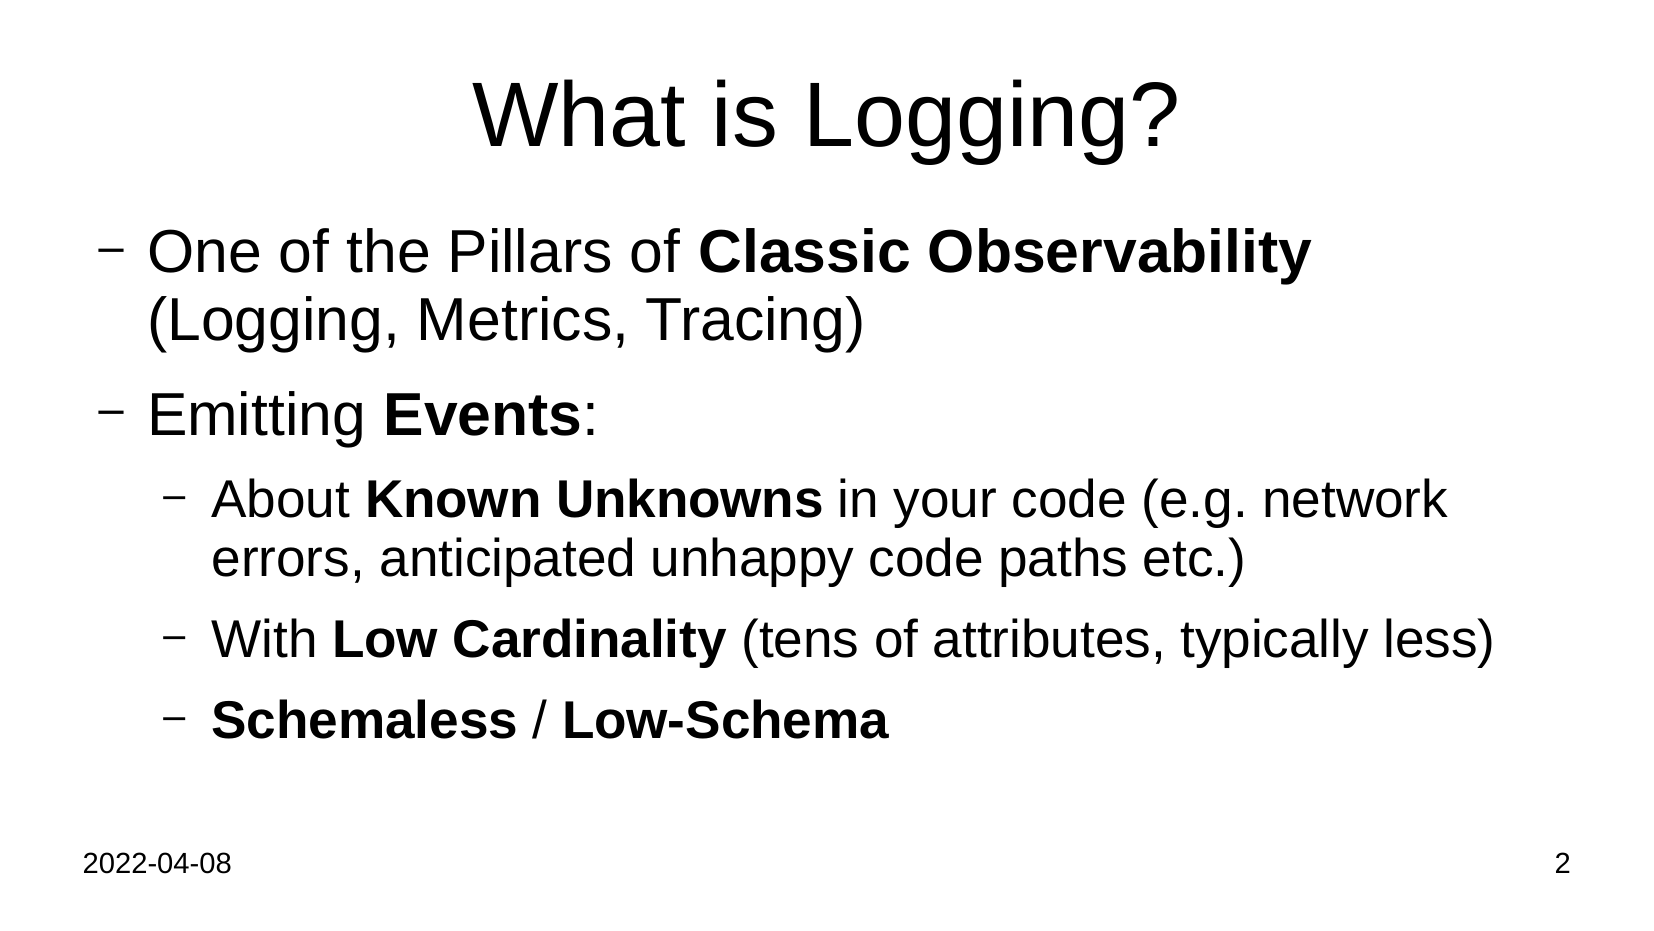

# What is Logging?
One of the Pillars of Classic Observability (Logging, Metrics, Tracing)
Emitting Events:
About Known Unknowns in your code (e.g. network errors, anticipated unhappy code paths etc.)
With Low Cardinality (tens of attributes, typically less)
Schemaless / Low-Schema
2022-04-08
2